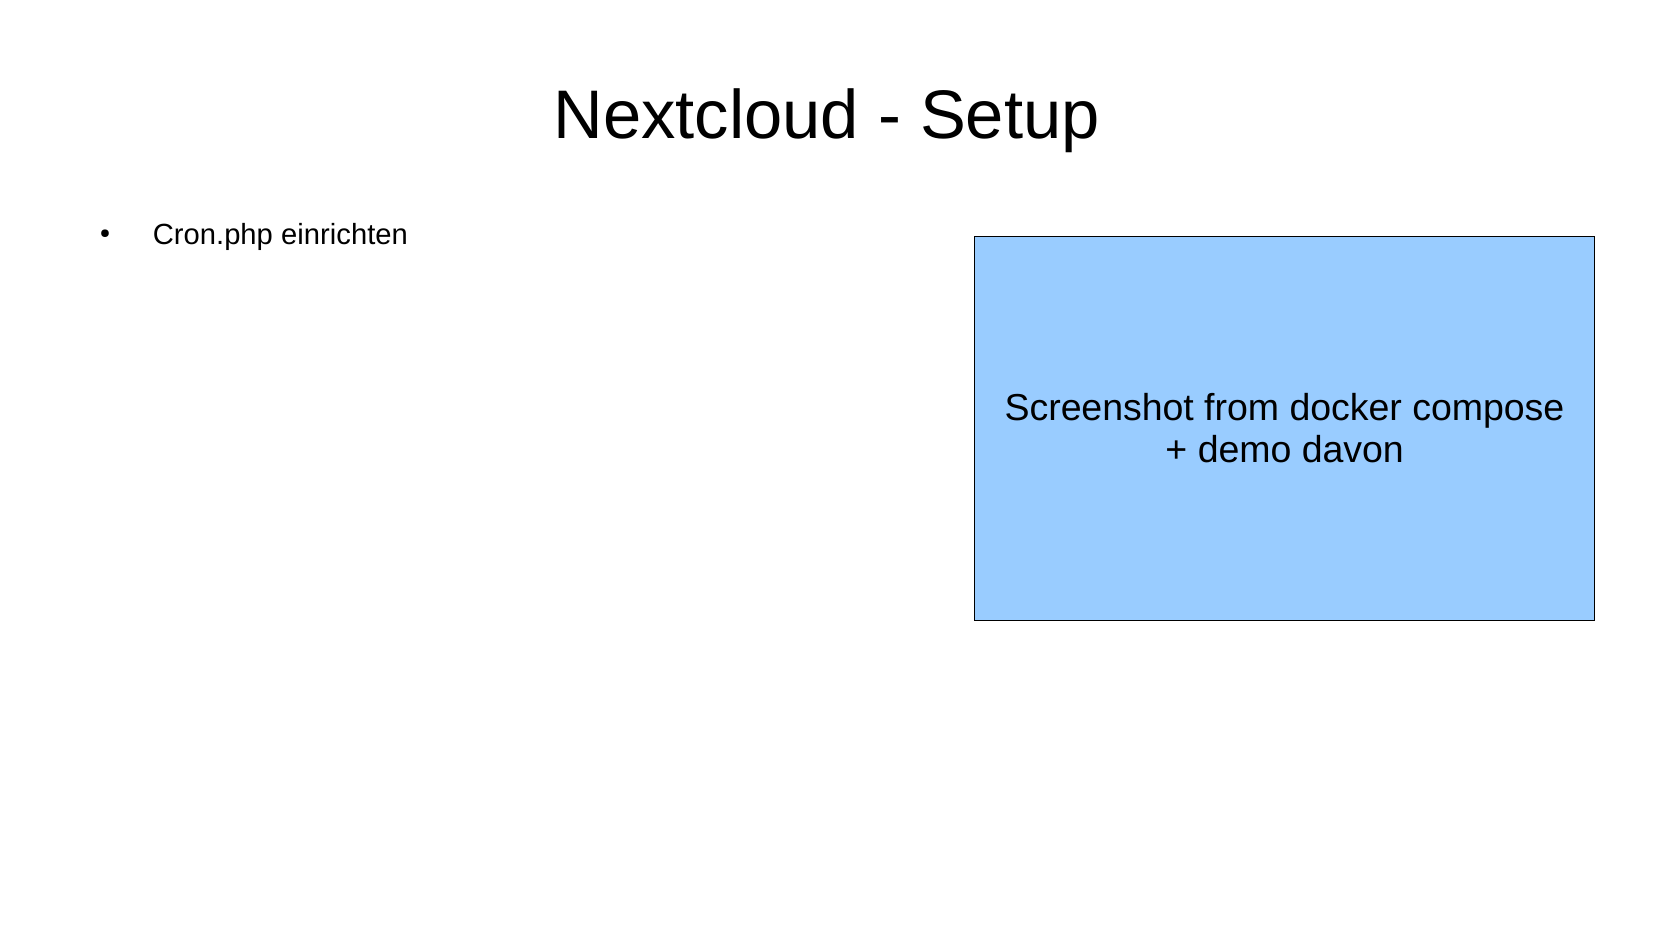

Nextcloud - Setup
# Cron.php einrichten
Screenshot from docker compose
+ demo davon